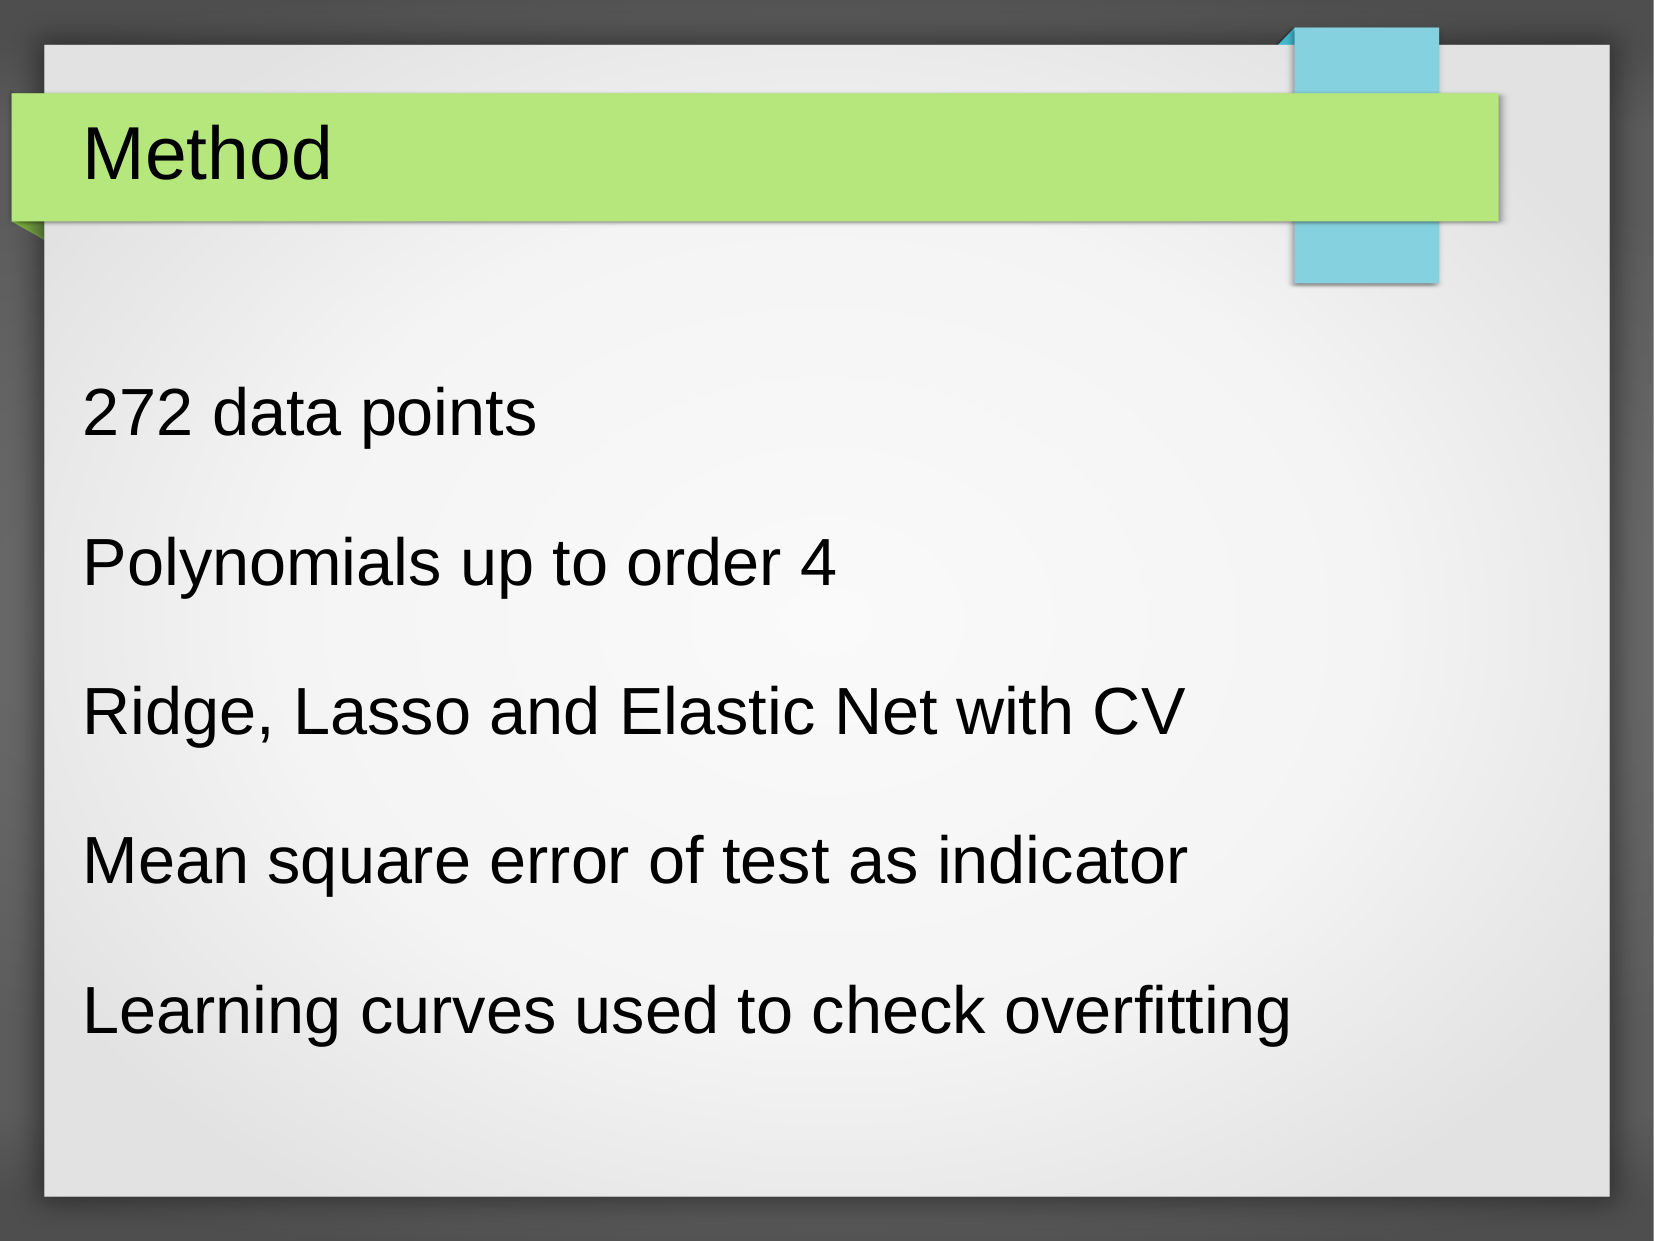

# Method
272 data points
Polynomials up to order 4
Ridge, Lasso and Elastic Net with CV
Mean square error of test as indicator
Learning curves used to check overfitting